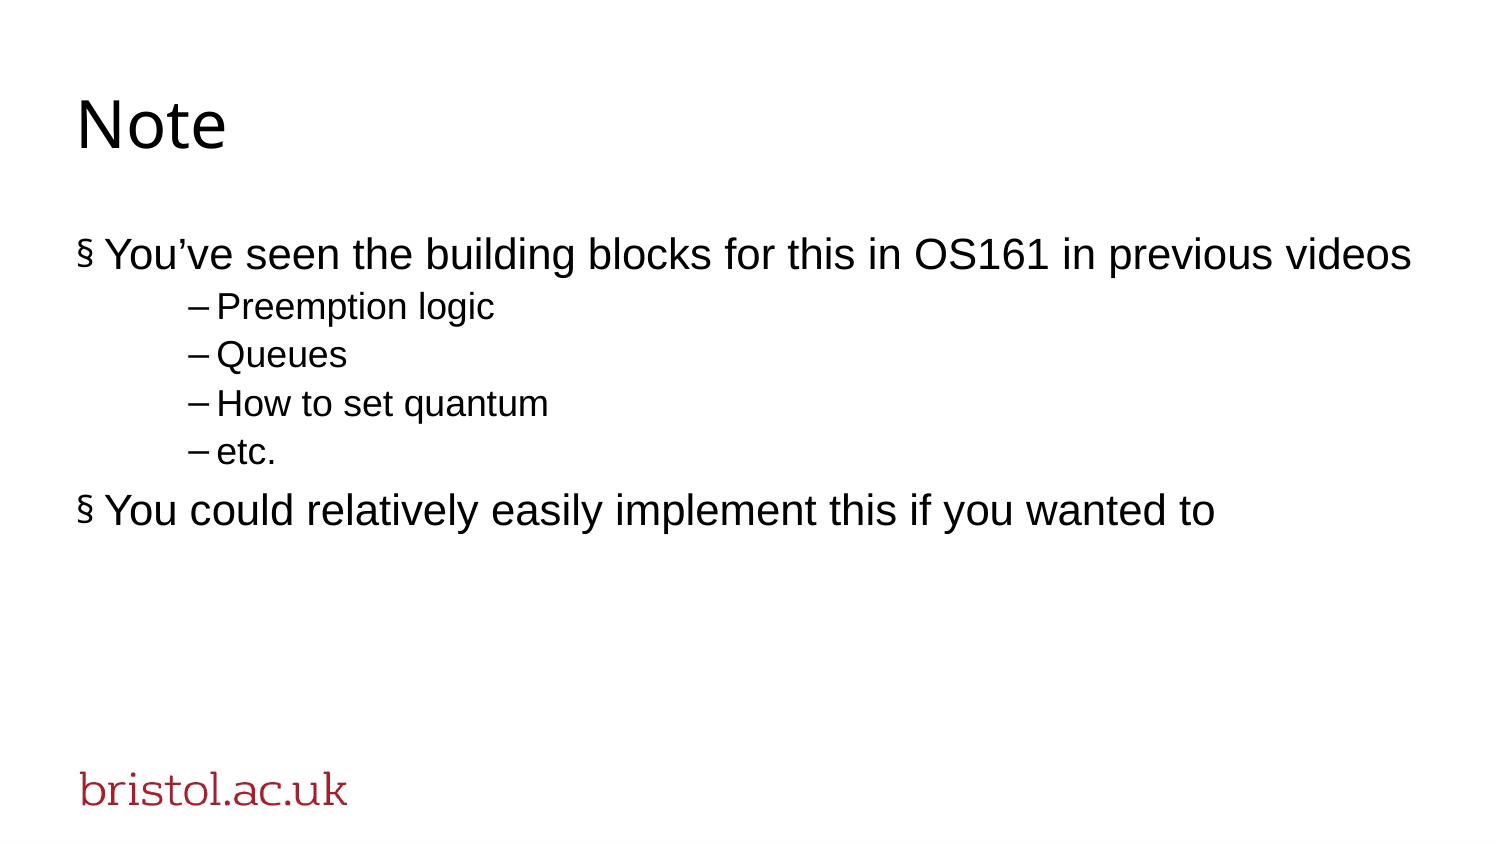

# Note
You’ve seen the building blocks for this in OS161 in previous videos
Preemption logic
Queues
How to set quantum
etc.
You could relatively easily implement this if you wanted to